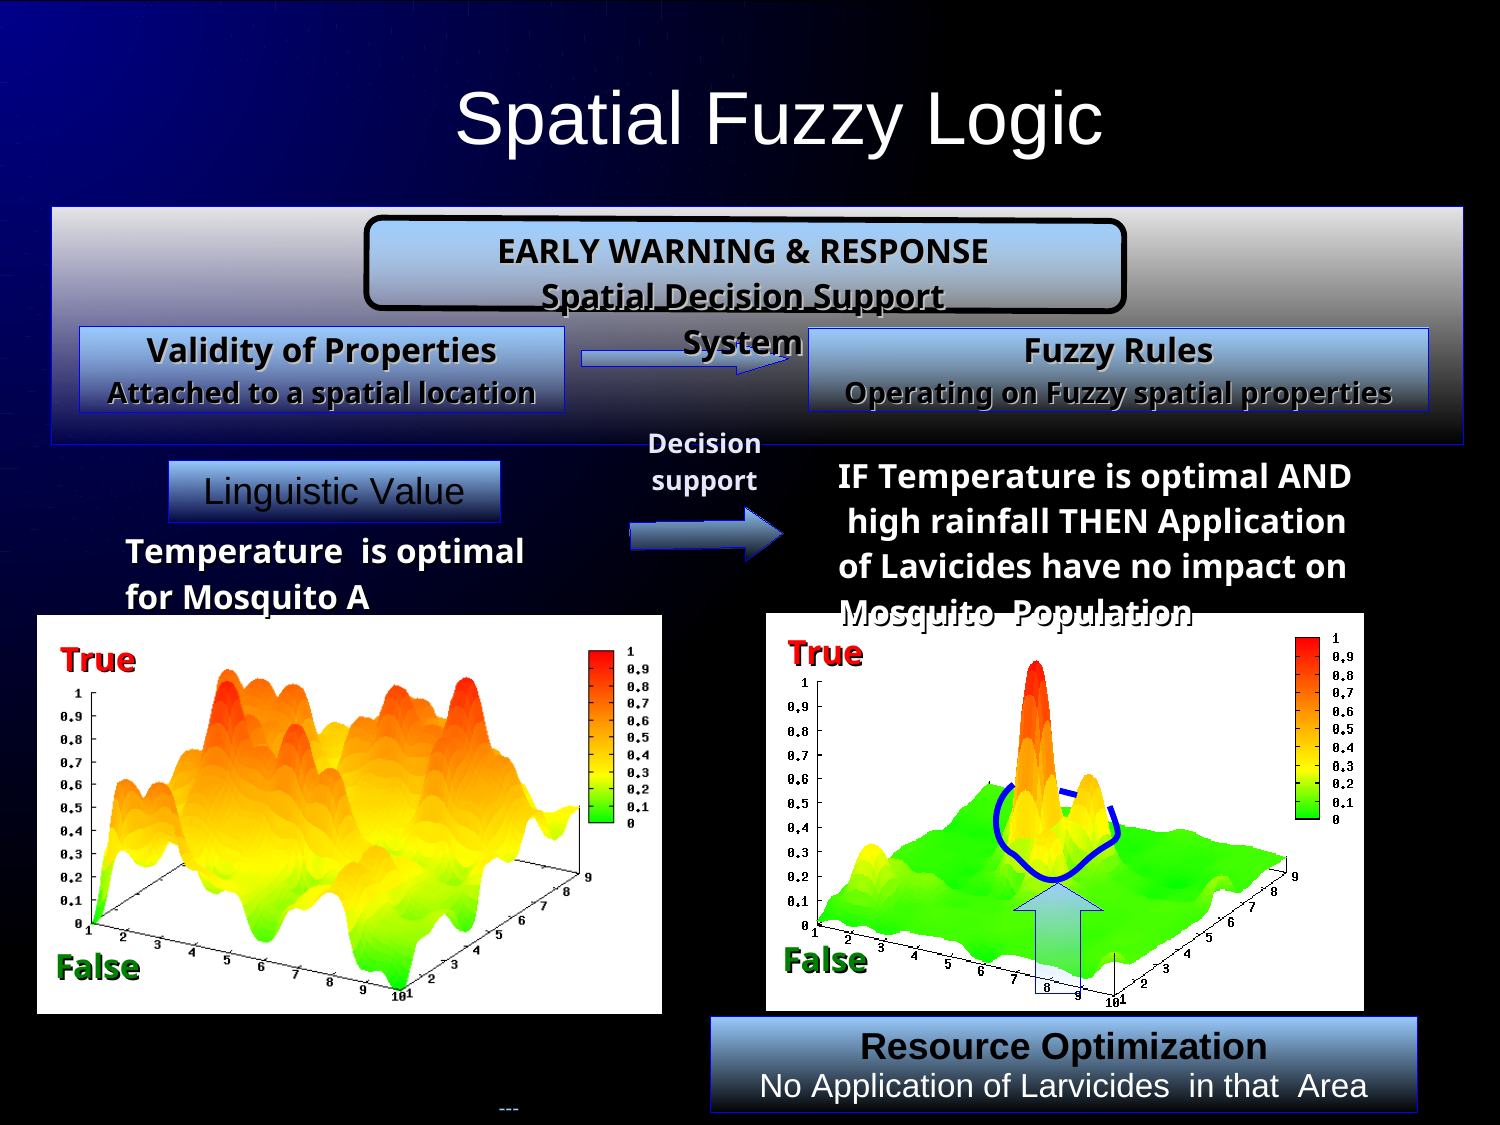

# Spatial Fuzzy Logic
EARLY WARNING & RESPONSE
Spatial Decision Support System
Validity of Properties
Attached to a spatial location
Fuzzy Rules
Operating on Fuzzy spatial properties
Decision
support
IF Temperature is optimal AND high rainfall THEN Application of Lavicides have no impact on Mosquito Population
Linguistic Value
Temperature is optimal for Mosquito A
True
True
False
False
Resource Optimization
No Application of Larvicides in that Area